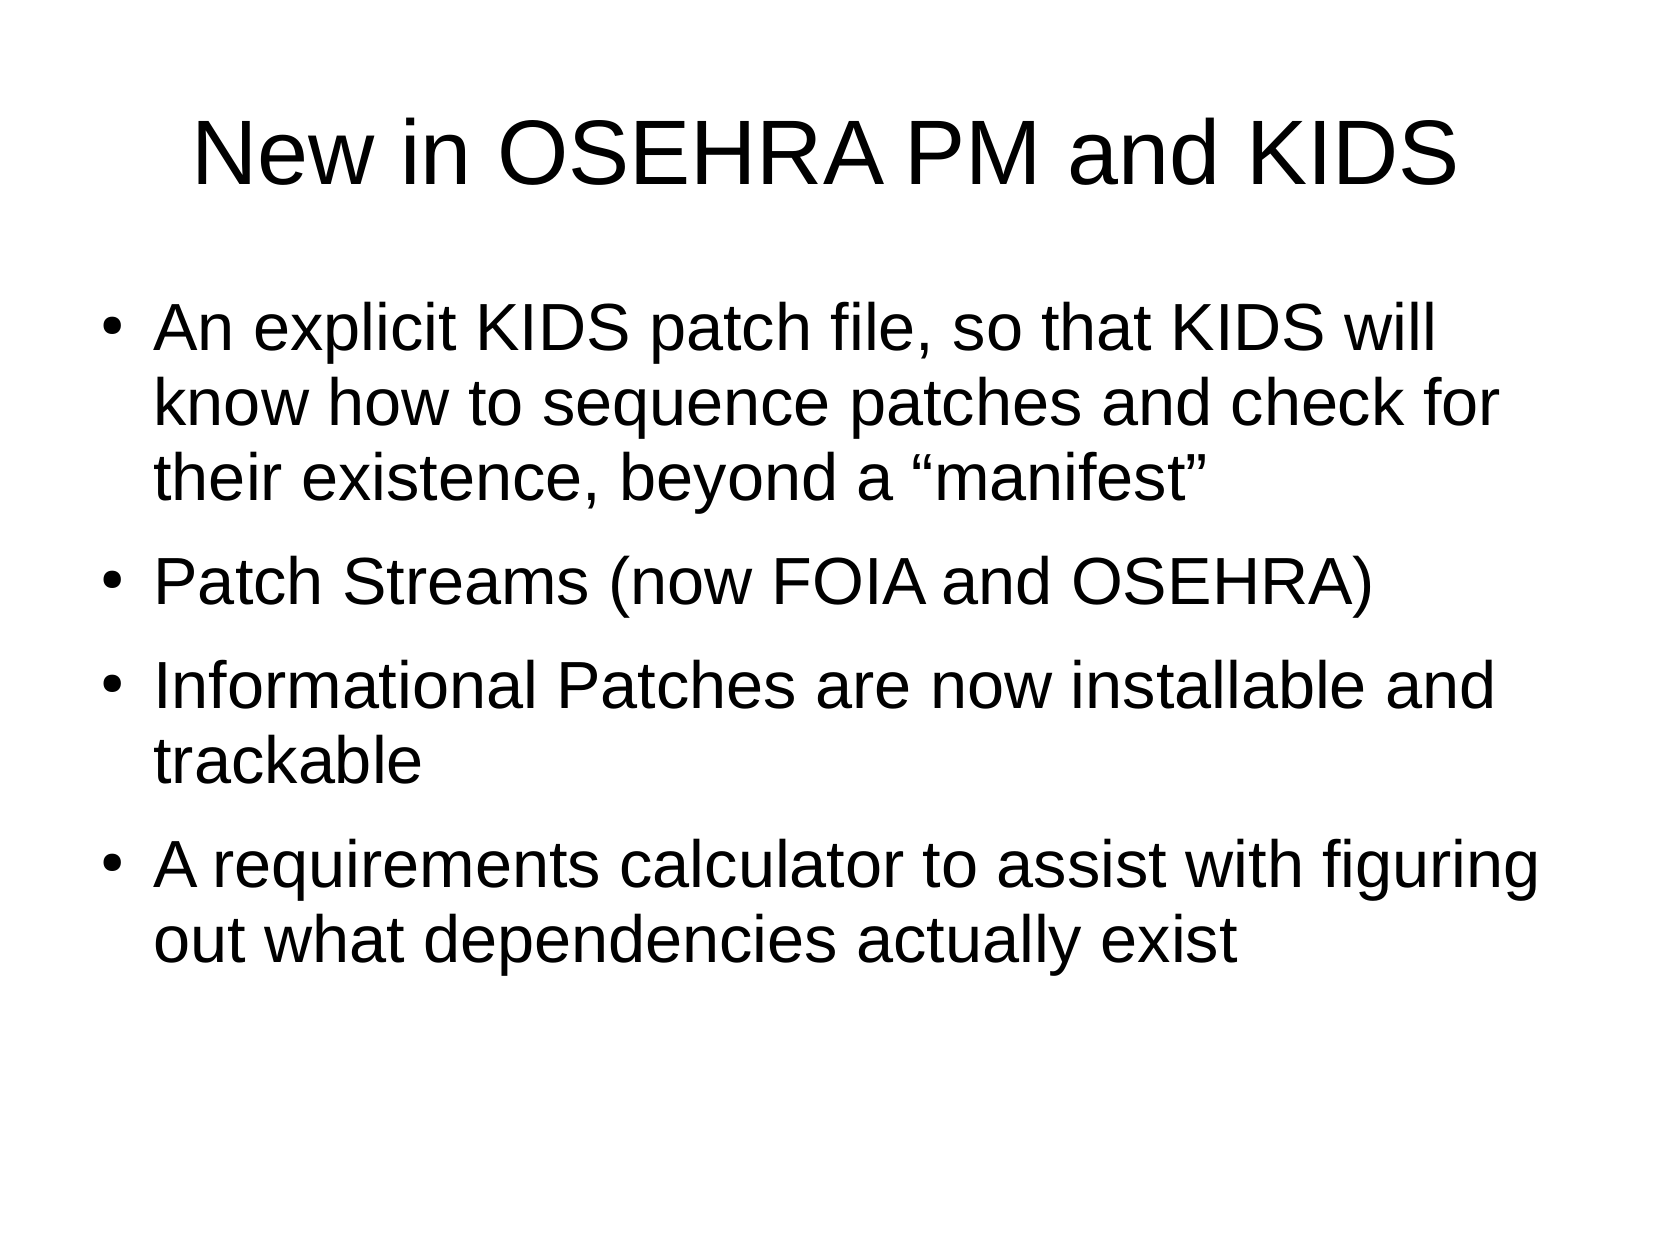

# New in OSEHRA PM and KIDS
An explicit KIDS patch file, so that KIDS will know how to sequence patches and check for their existence, beyond a “manifest”
Patch Streams (now FOIA and OSEHRA)
Informational Patches are now installable and trackable
A requirements calculator to assist with figuring out what dependencies actually exist